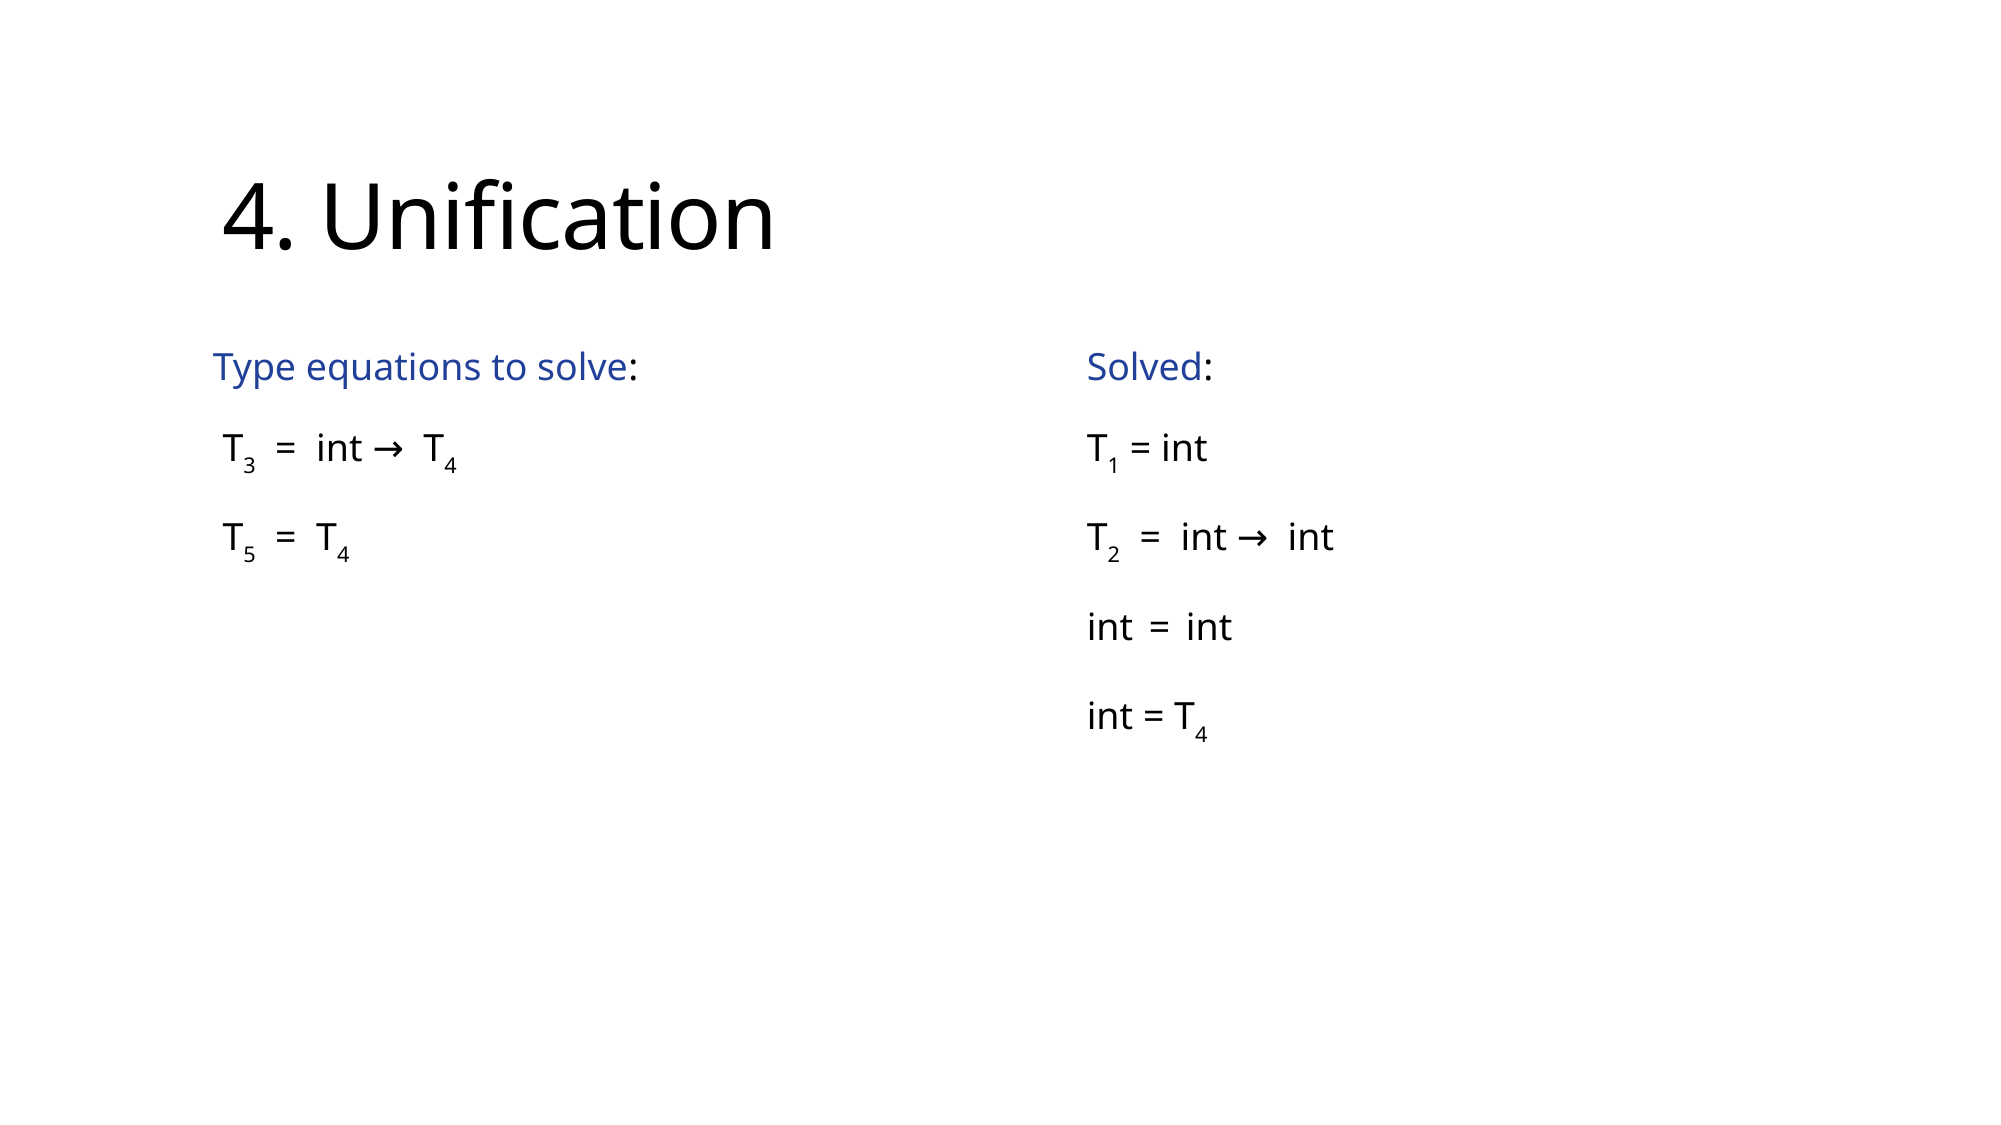

# 4. Unification
Type equations to solve:
 T3 = int → T4
 T5 = T4
Solved:
T1 = int
T2 = int → int
int = int
int = T4